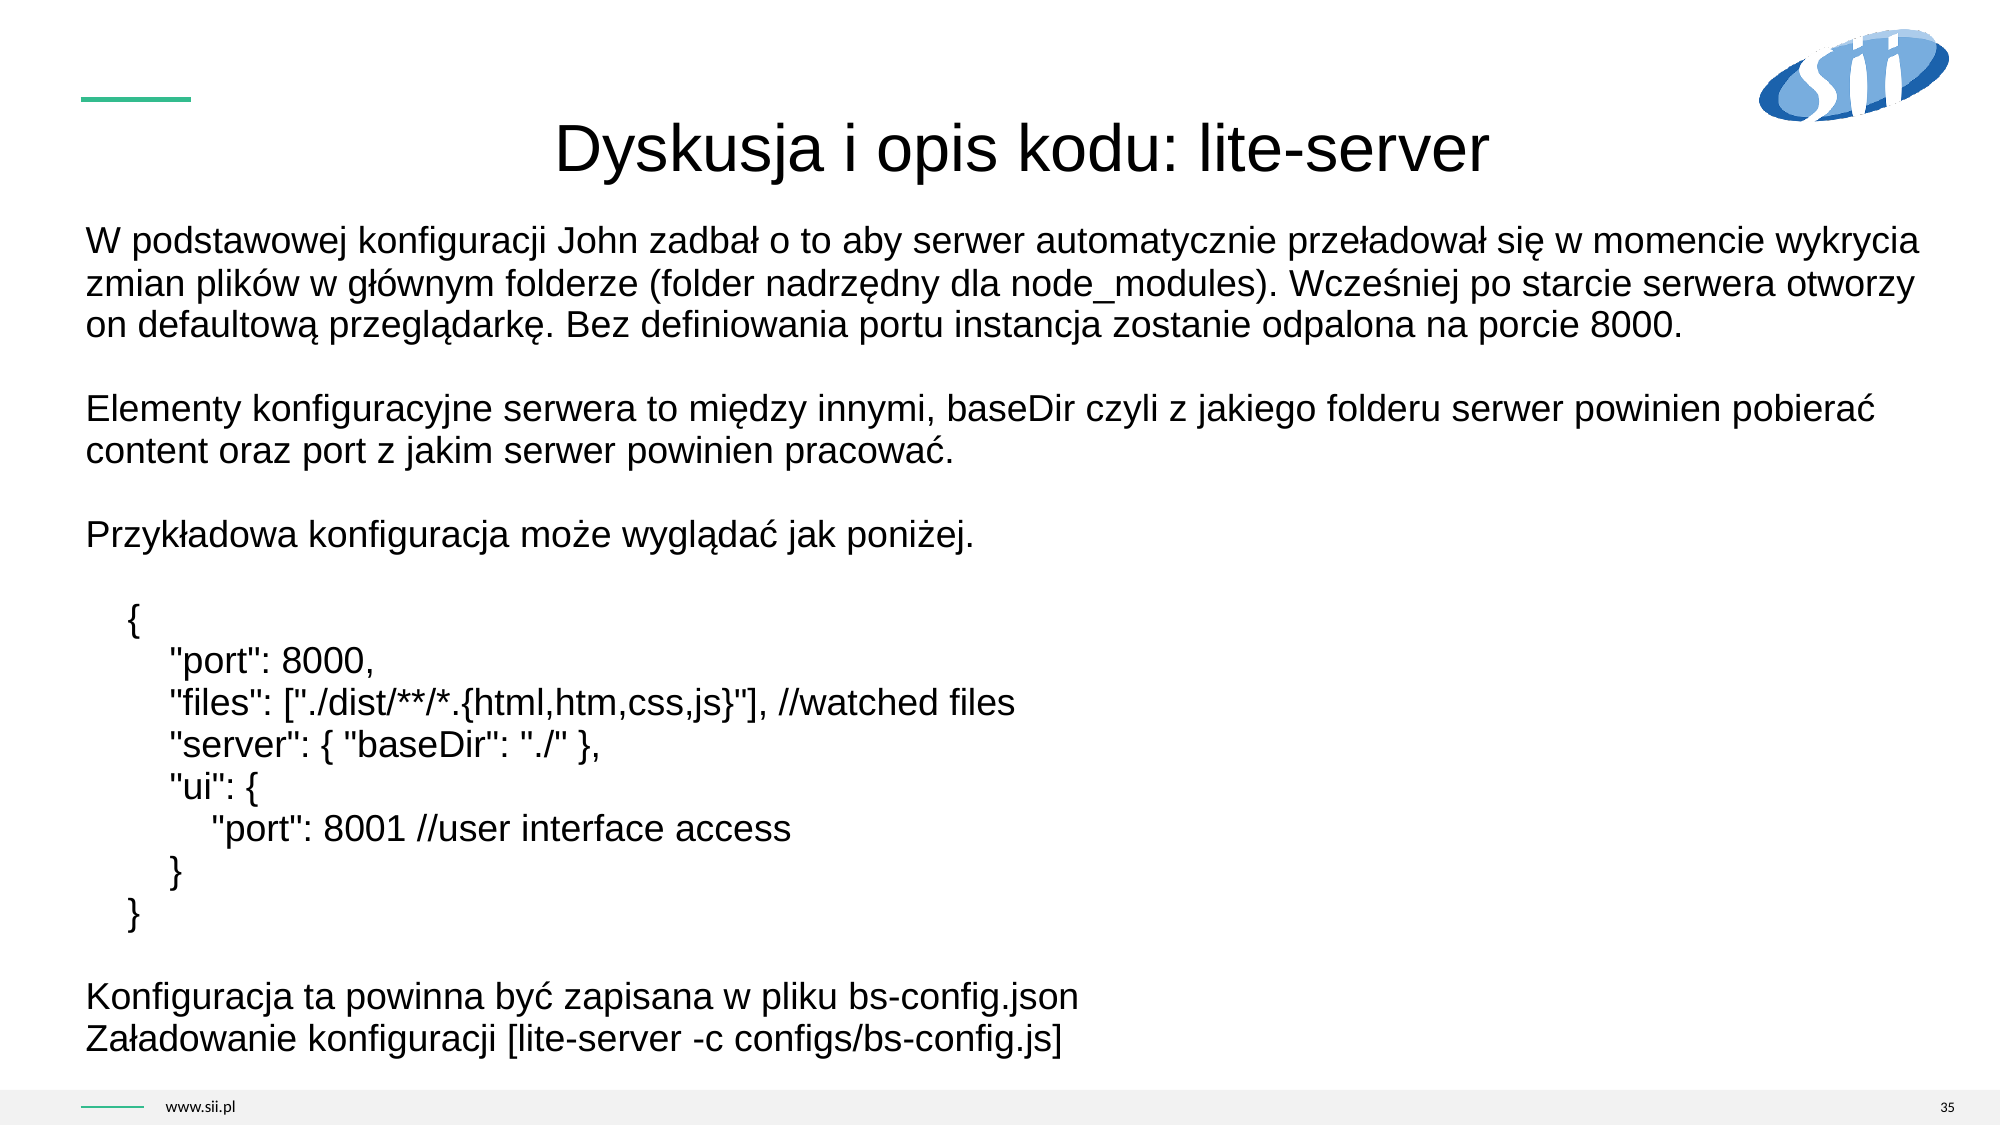

#
Dyskusja i opis kodu: lite-server
W podstawowej konfiguracji John zadbał o to aby serwer automatycznie przeładował się w momencie wykrycia zmian plików w głównym folderze (folder nadrzędny dla node_modules). Wcześniej po starcie serwera otworzy on defaultową przeglądarkę. Bez definiowania portu instancja zostanie odpalona na porcie 8000.
Elementy konfiguracyjne serwera to między innymi, baseDir czyli z jakiego folderu serwer powinien pobierać content oraz port z jakim serwer powinien pracować.
Przykładowa konfiguracja może wyglądać jak poniżej.
 {
 "port": 8000,
 "files": ["./dist/**/*.{html,htm,css,js}"], //watched files
 "server": { "baseDir": "./" },
 "ui": {
 "port": 8001 //user interface access
 }
 }
Konfiguracja ta powinna być zapisana w pliku bs-config.json
Załadowanie konfiguracji [lite-server -c configs/bs-config.js]